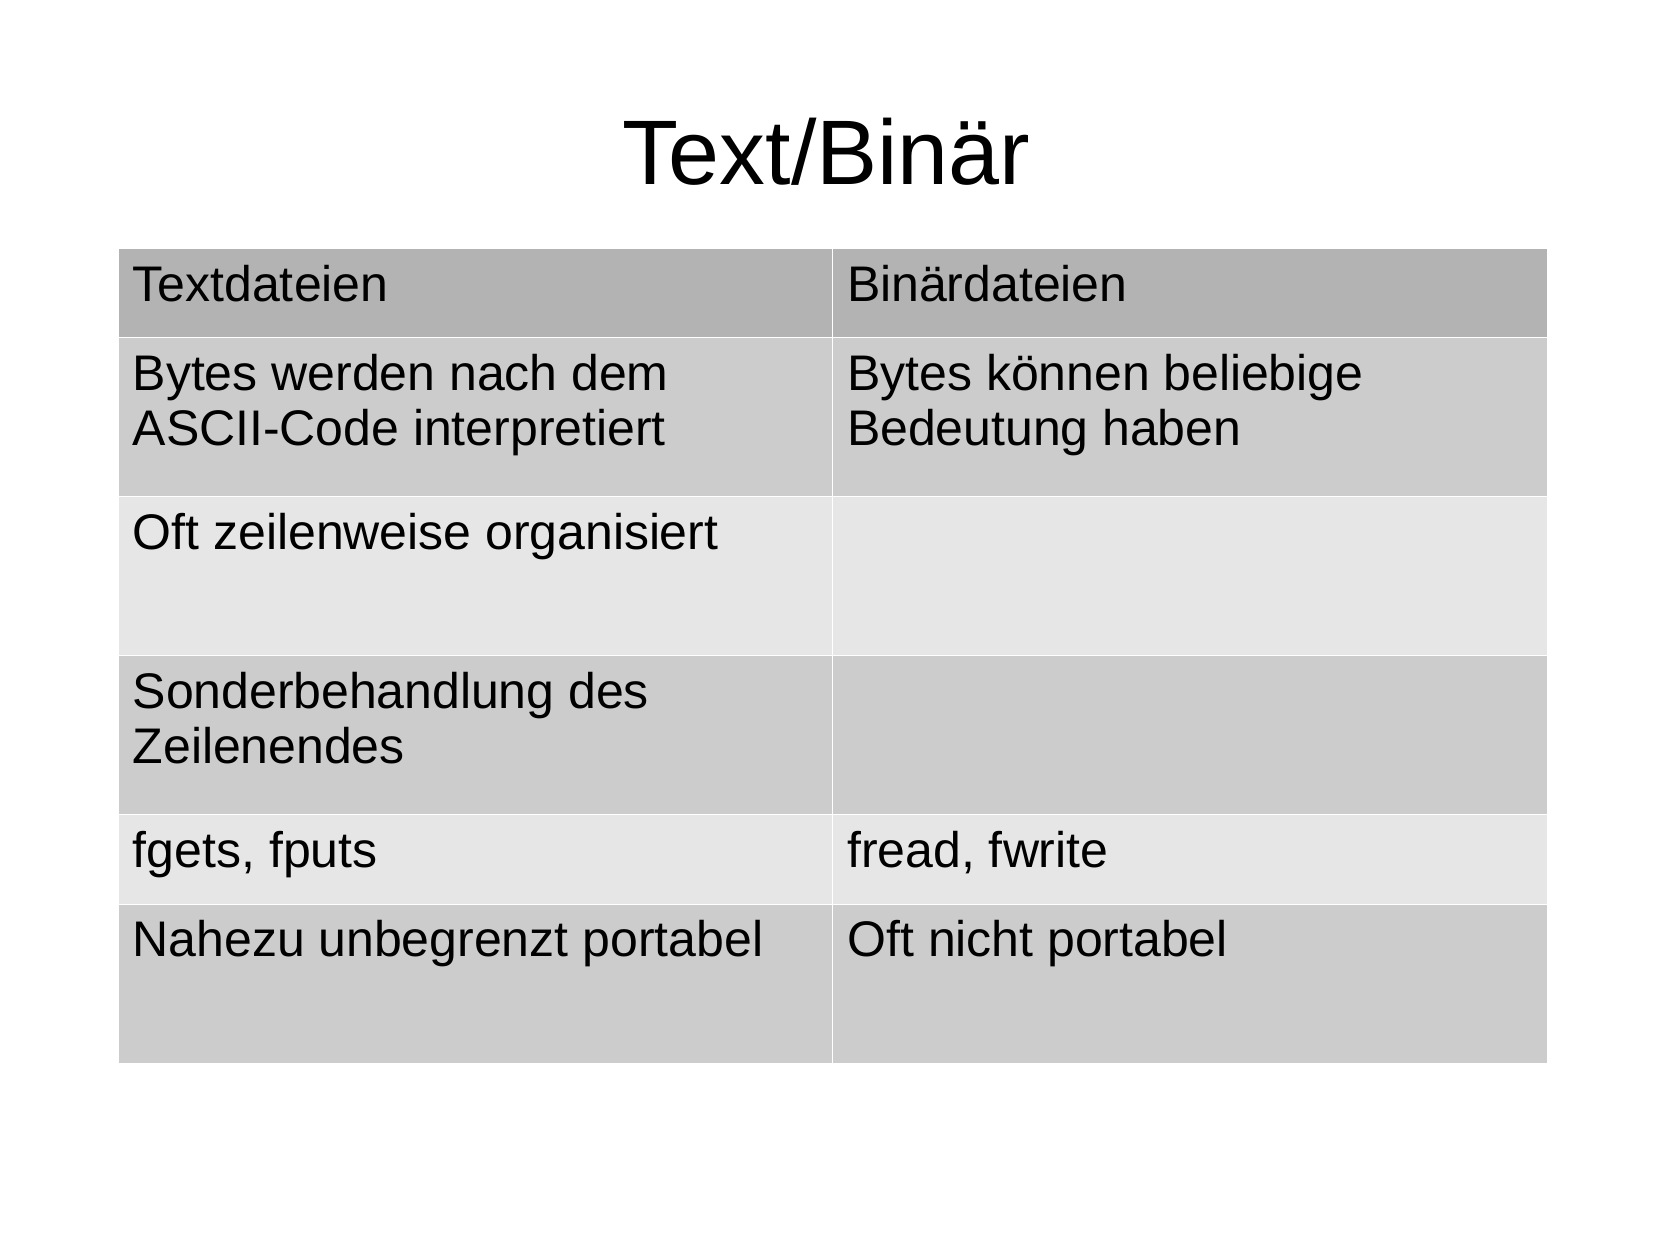

# Text/Binär
| Textdateien | Binärdateien |
| --- | --- |
| Bytes werden nach dem ASCII-Code interpretiert | Bytes können beliebige Bedeutung haben |
| Oft zeilenweise organisiert | |
| Sonderbehandlung des Zeilenendes | |
| fgets, fputs | fread, fwrite |
| Nahezu unbegrenzt portabel | Oft nicht portabel |